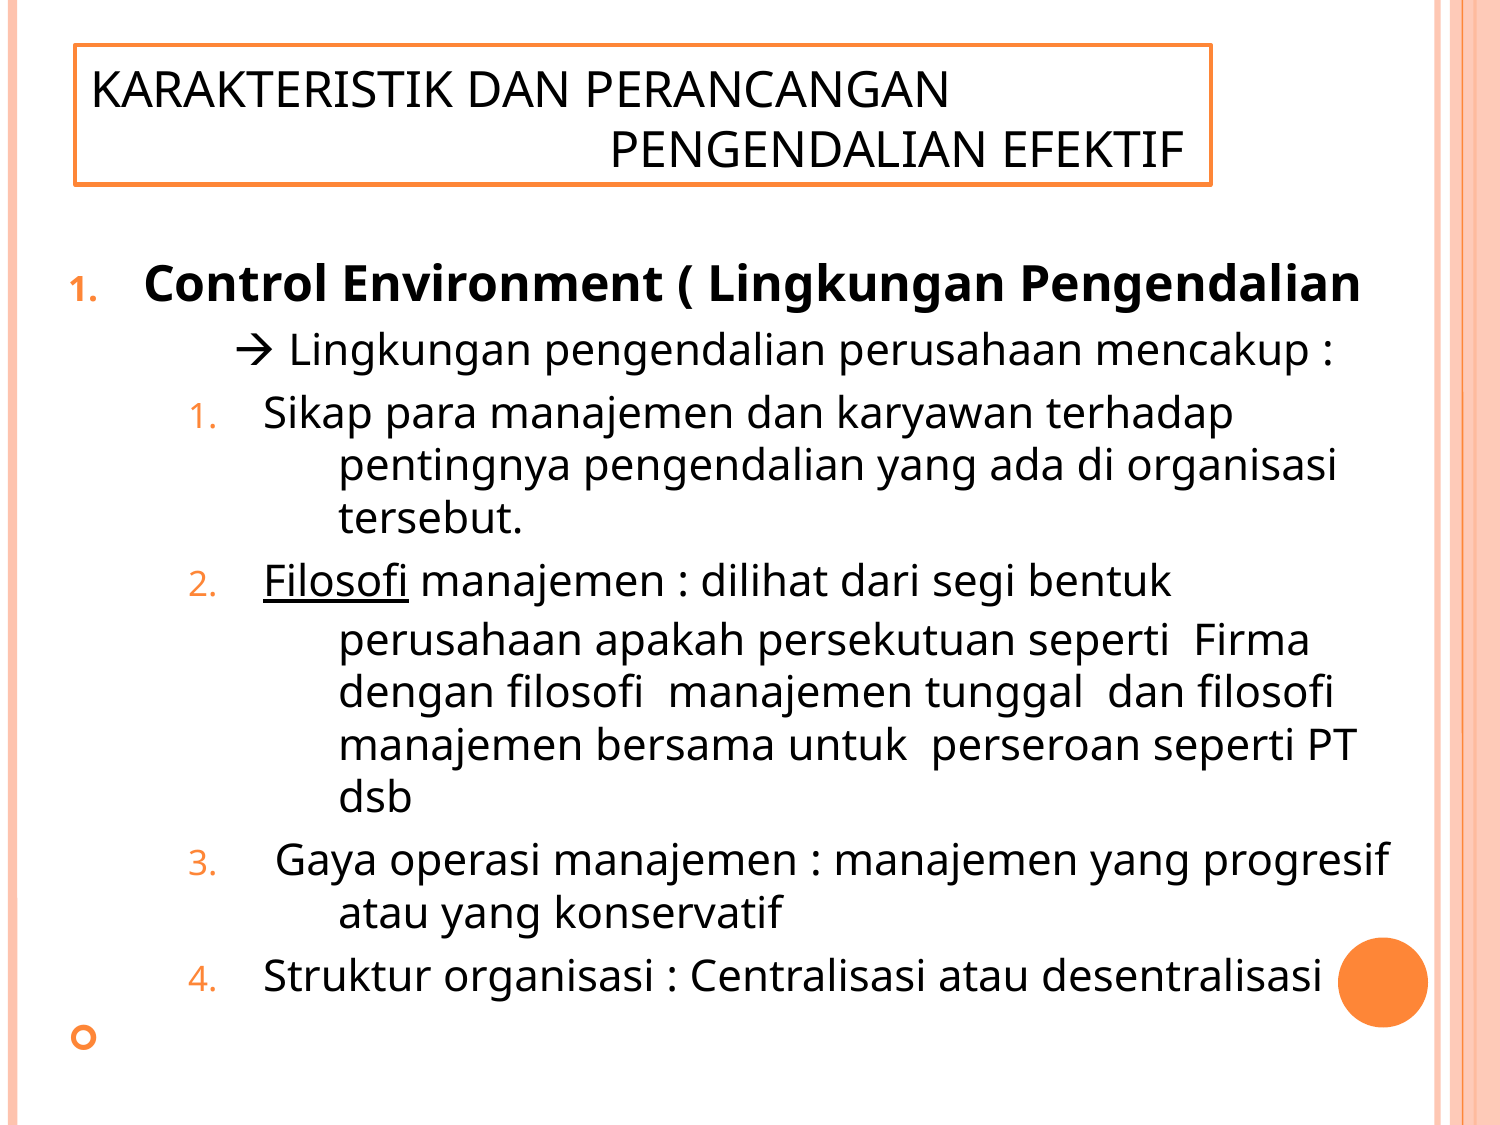

# Karakteristik dan Perancangan pengendalian efektif
Control Environment ( Lingkungan Pengendalian
 Lingkungan pengendalian perusahaan mencakup :
Sikap para manajemen dan karyawan terhadap pentingnya pengendalian yang ada di organisasi tersebut.
Filosofi manajemen : dilihat dari segi bentuk perusahaan apakah persekutuan seperti Firma dengan filosofi manajemen tunggal dan filosofi manajemen bersama untuk perseroan seperti PT dsb
 Gaya operasi manajemen : manajemen yang progresif atau yang konservatif
Struktur organisasi : Centralisasi atau desentralisasi